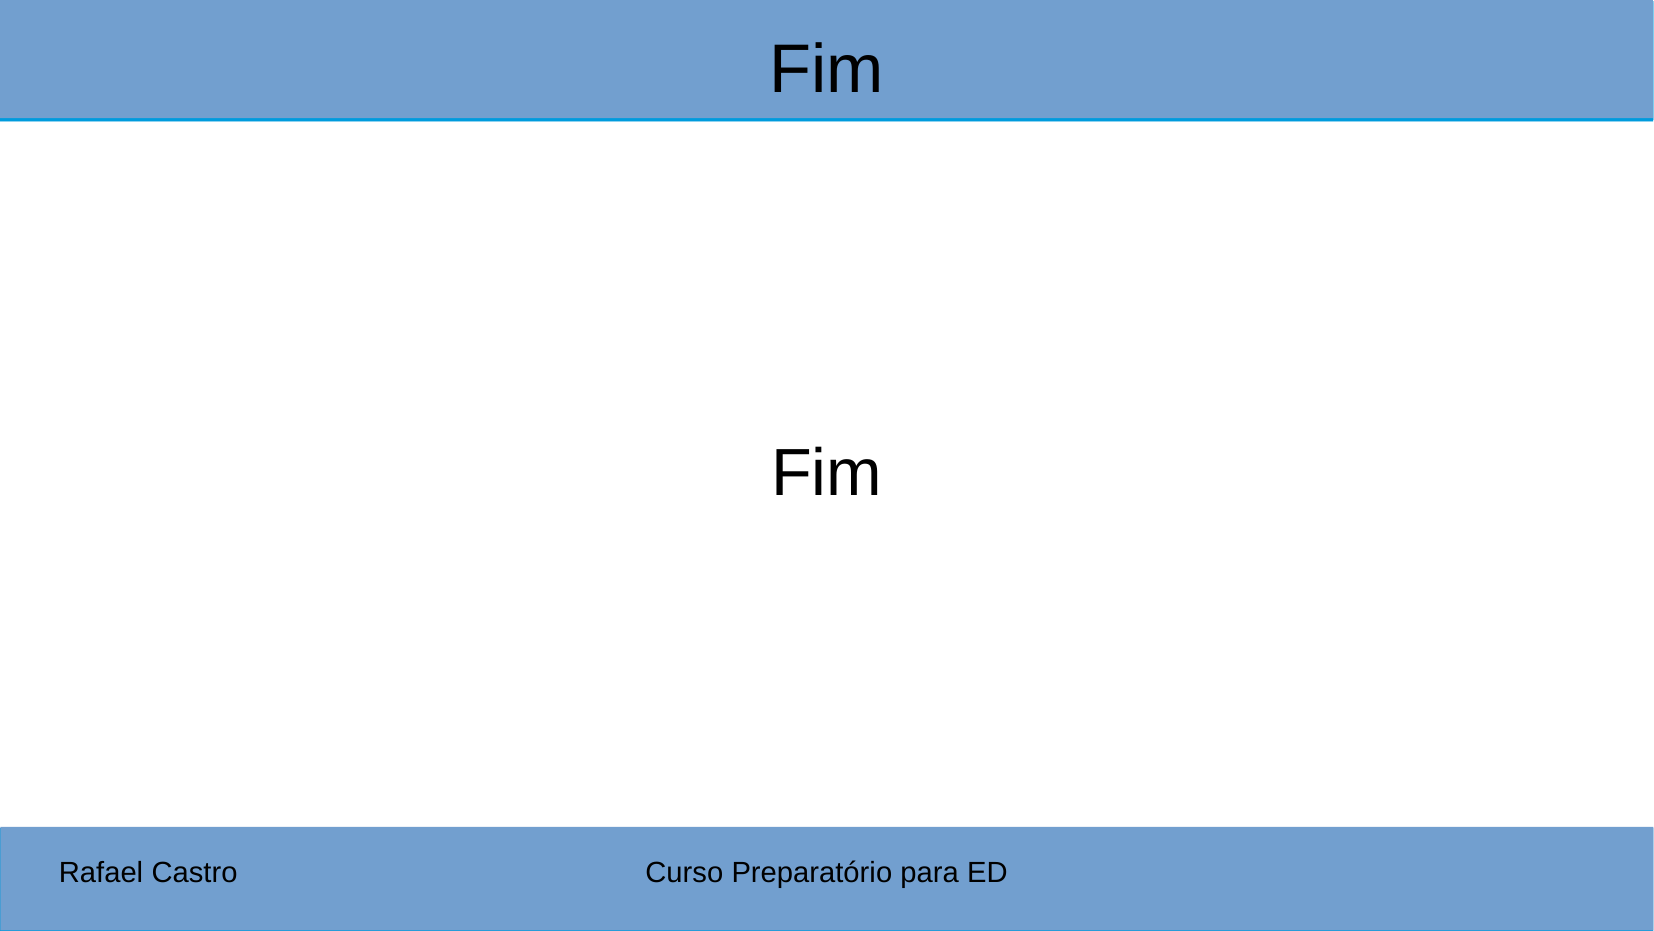

# Fim
Fim
Curso Preparatório para ED